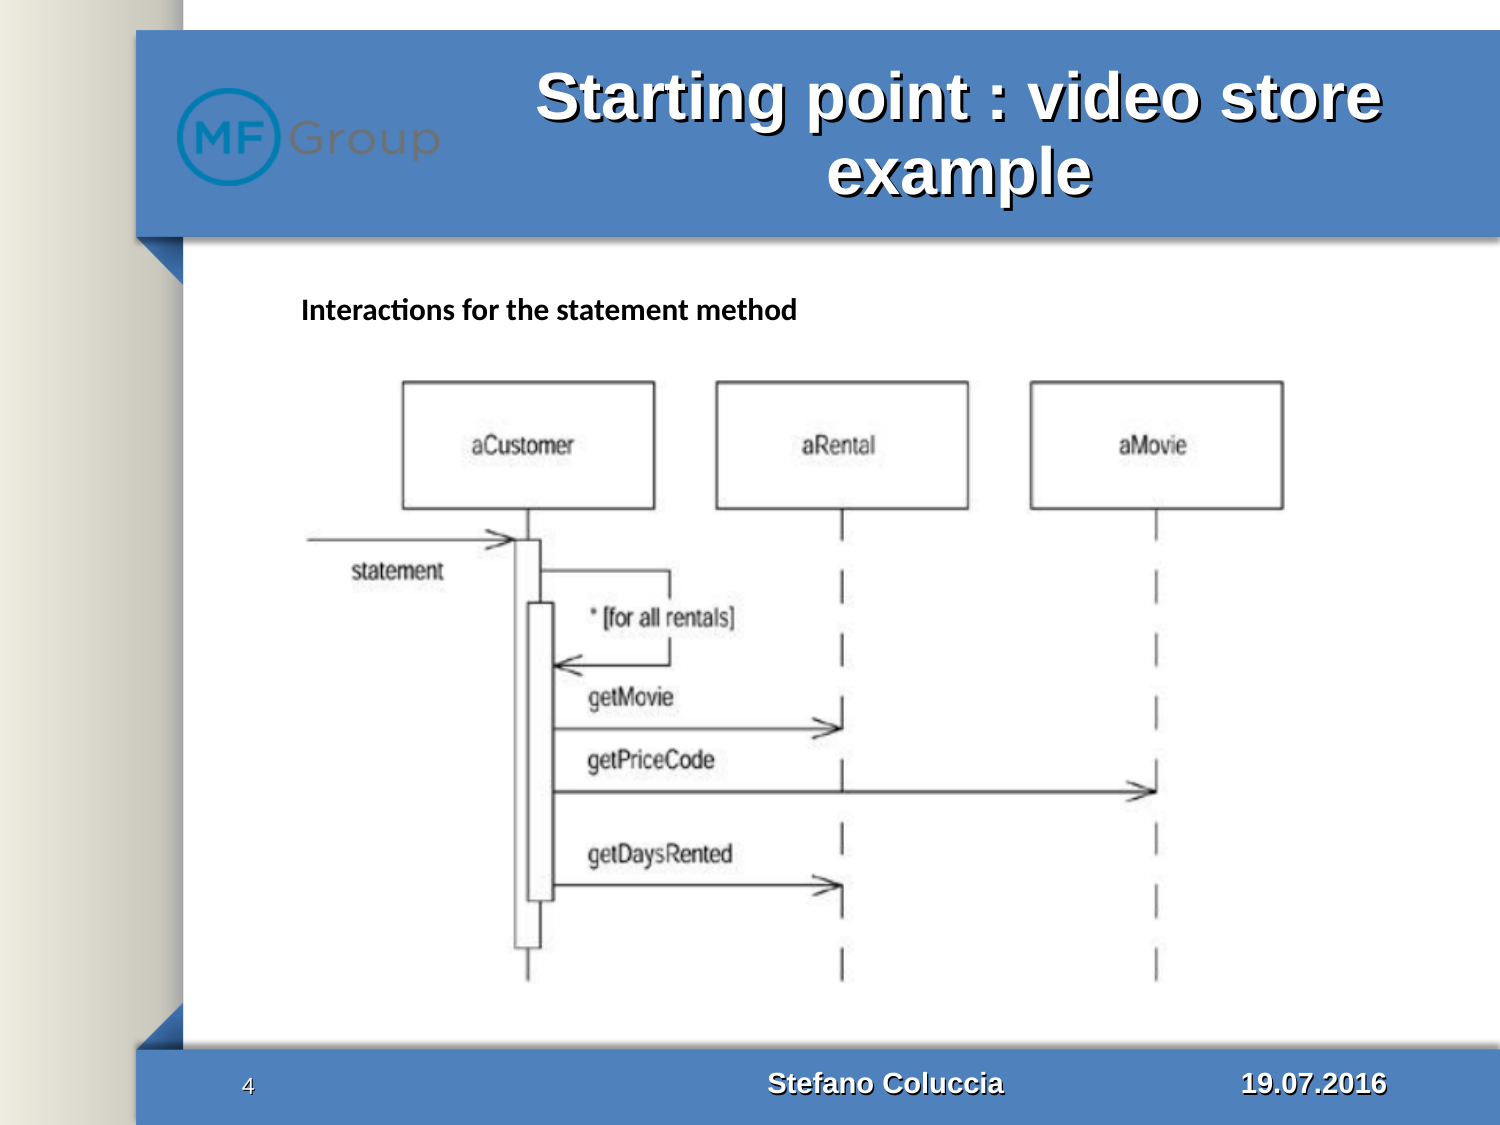

# Starting point : video store example
Interactions for the statement method
4
Stefano Coluccia
19.07.2016